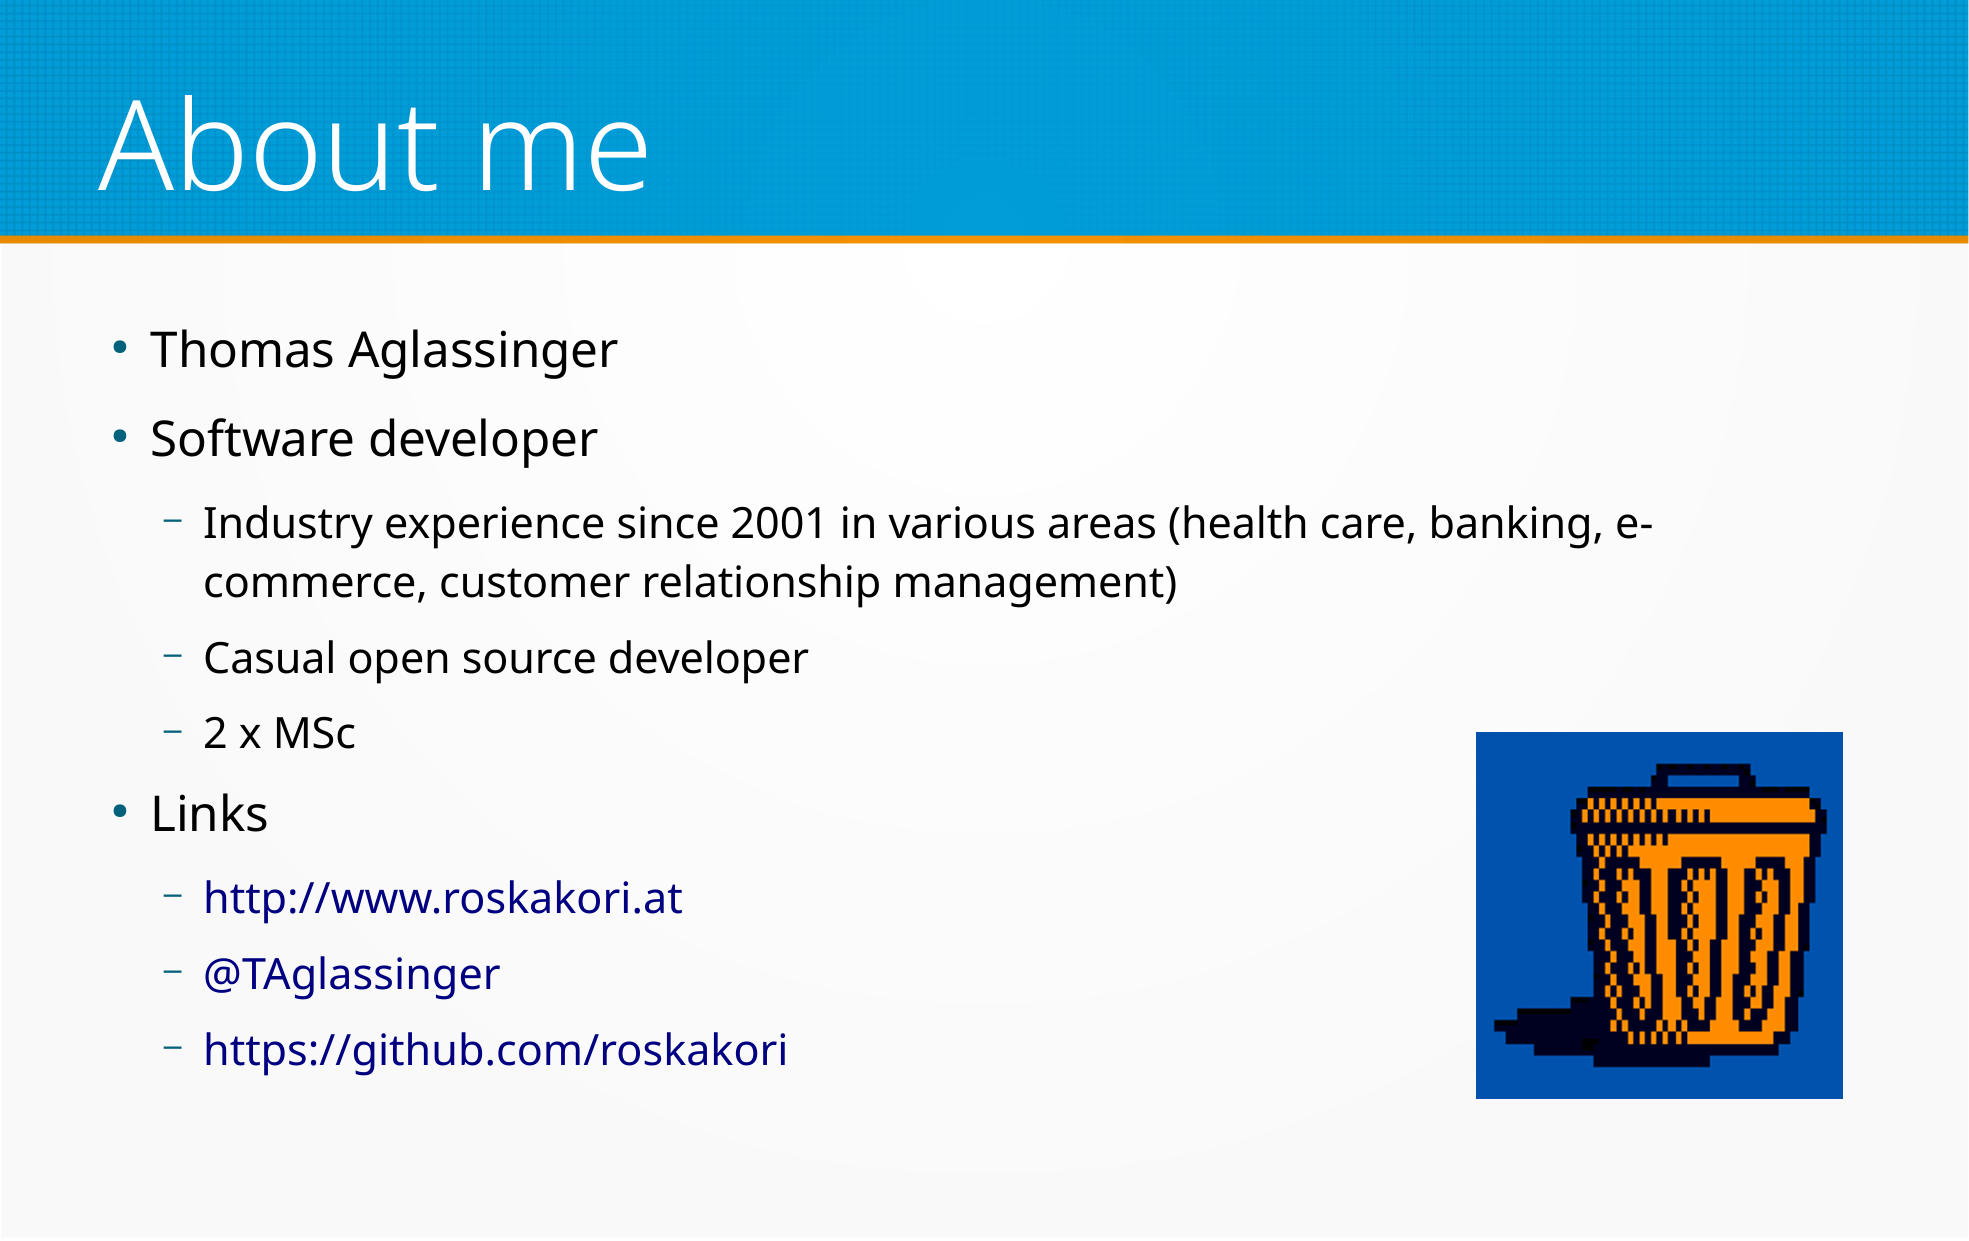

# About me
Thomas Aglassinger
Software developer
Industry experience since 2001 in various areas (health care, banking, e-commerce, customer relationship management)
Casual open source developer
2 x MSc
Links
http://www.roskakori.at
@TAglassinger
https://github.com/roskakori